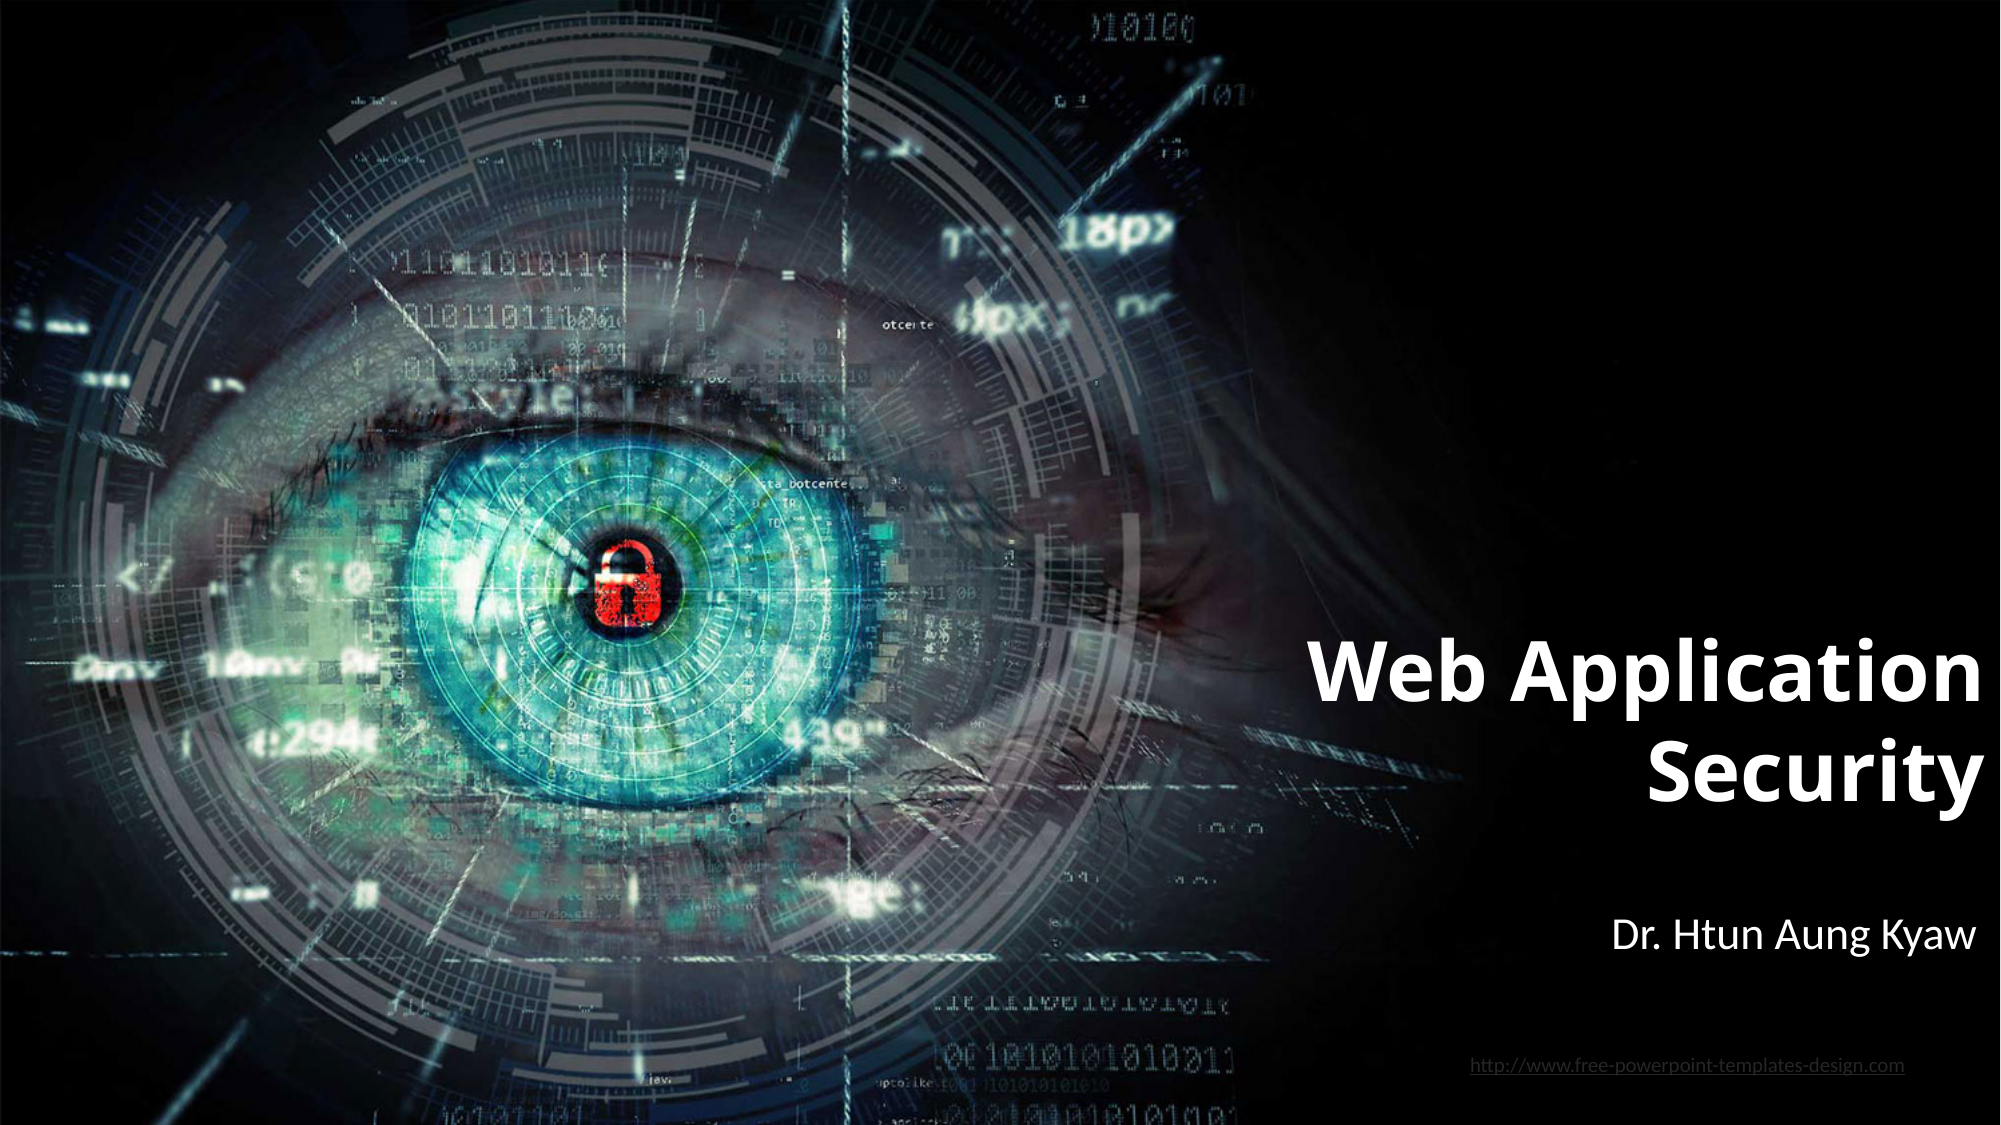

Web Application Security
Dr. Htun Aung Kyaw
http://www.free-powerpoint-templates-design.com